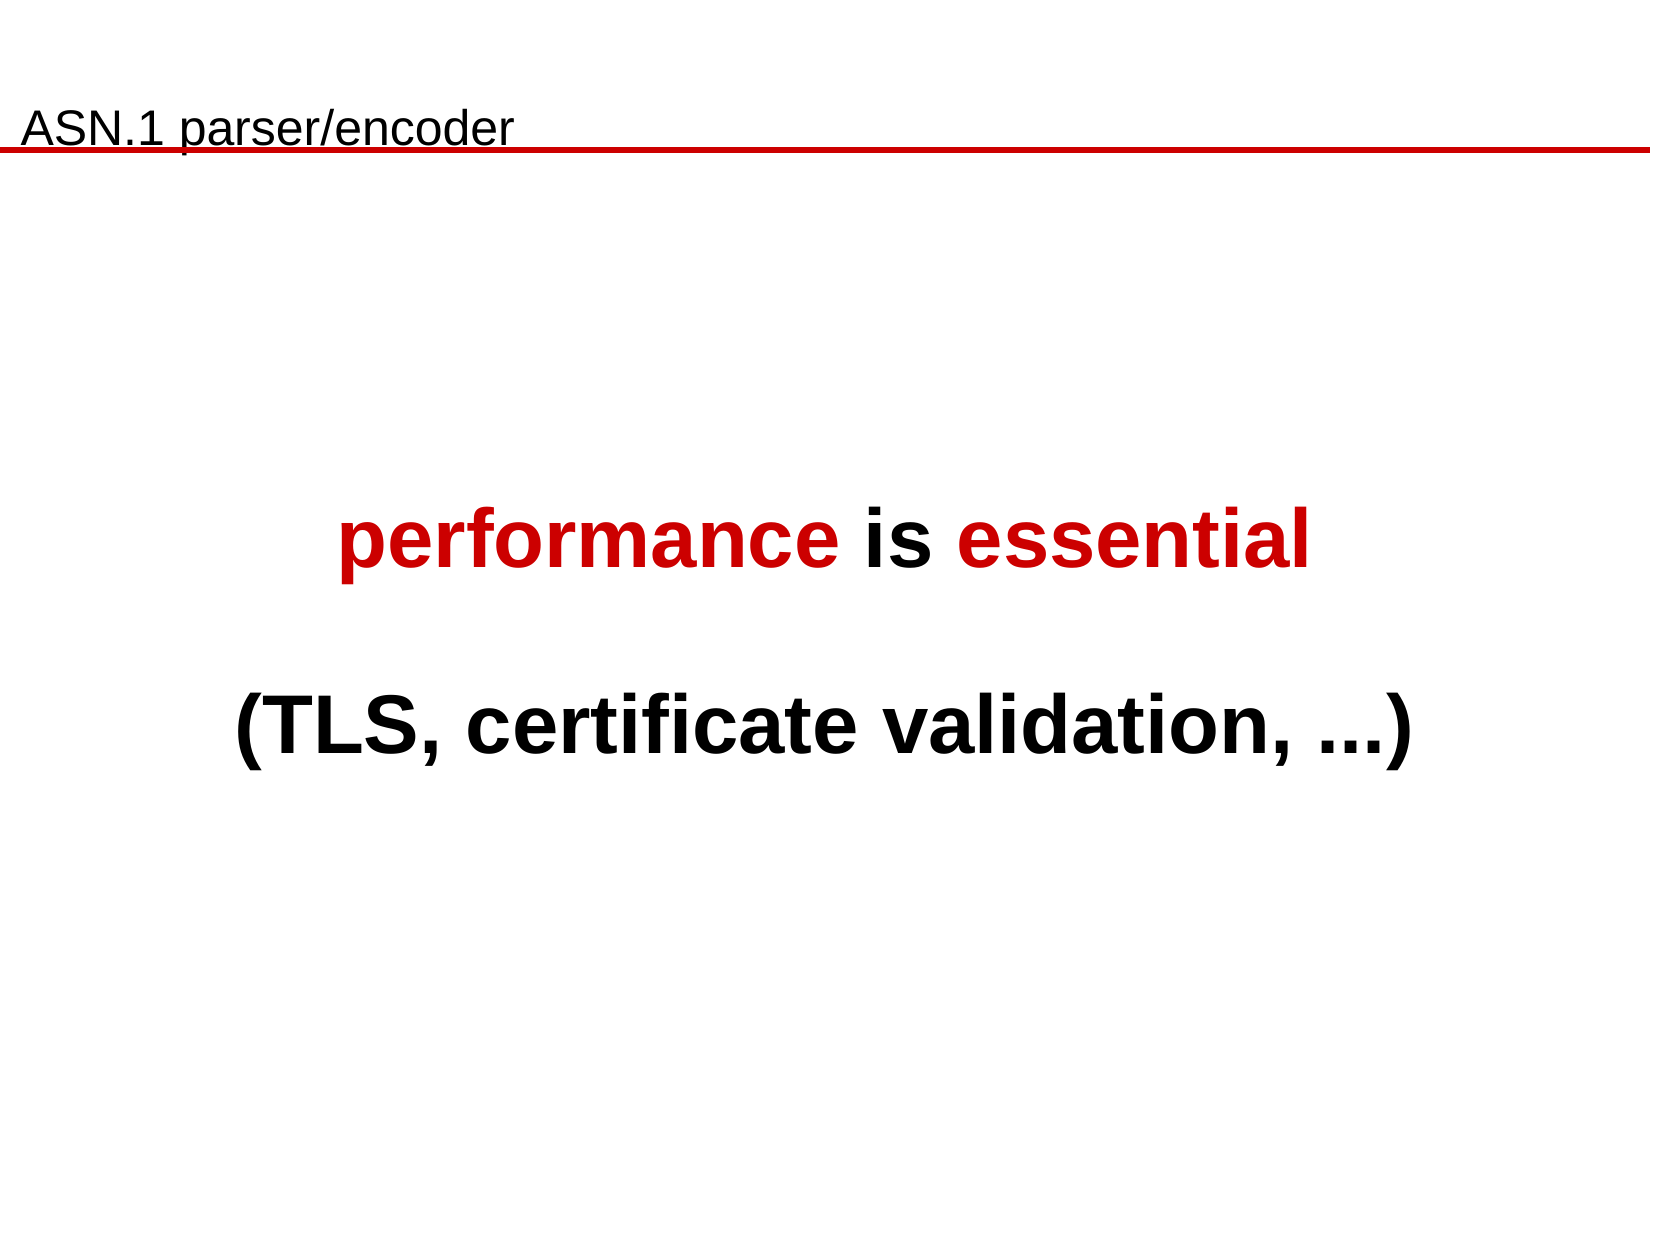

#
ASN.1 parser/encoder
performance is essential
(TLS, certificate validation, ...)